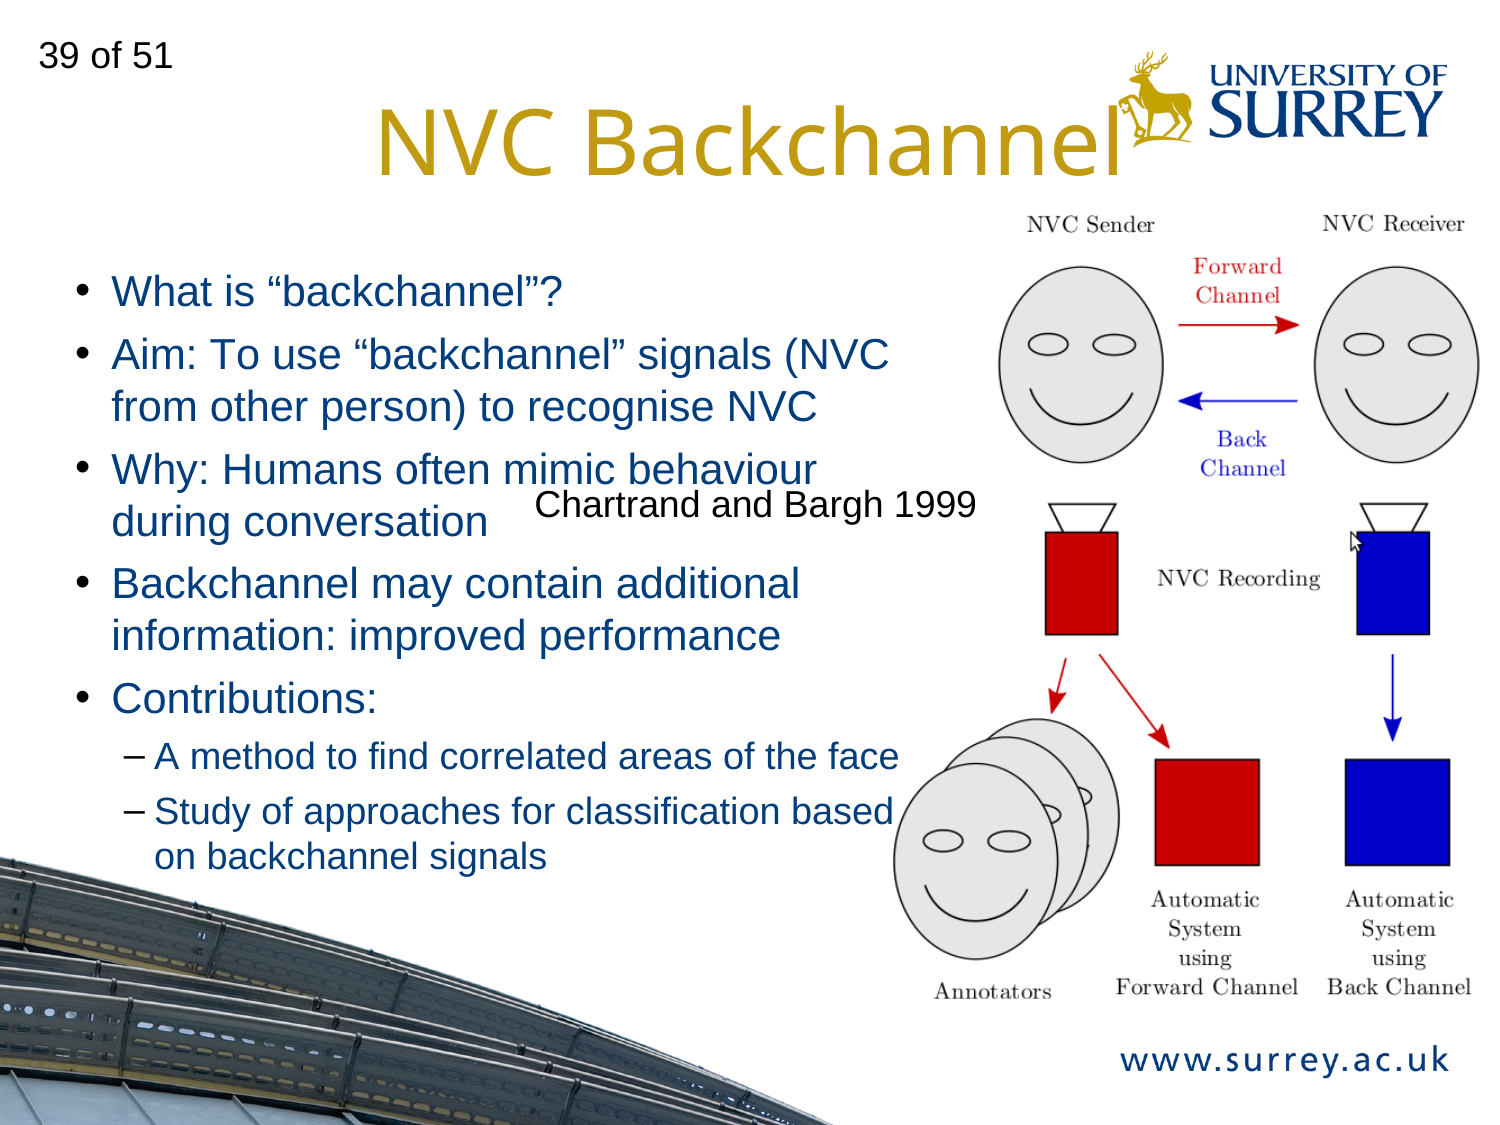

# NVC Backchannel
What is “backchannel”?
Aim: To use “backchannel” signals (NVC from other person) to recognise NVC
Why: Humans often mimic behaviour during conversation
Backchannel may contain additional information: improved performance
Contributions:
A method to find correlated areas of the face
Study of approaches for classification based on backchannel signals
Chartrand and Bargh 1999